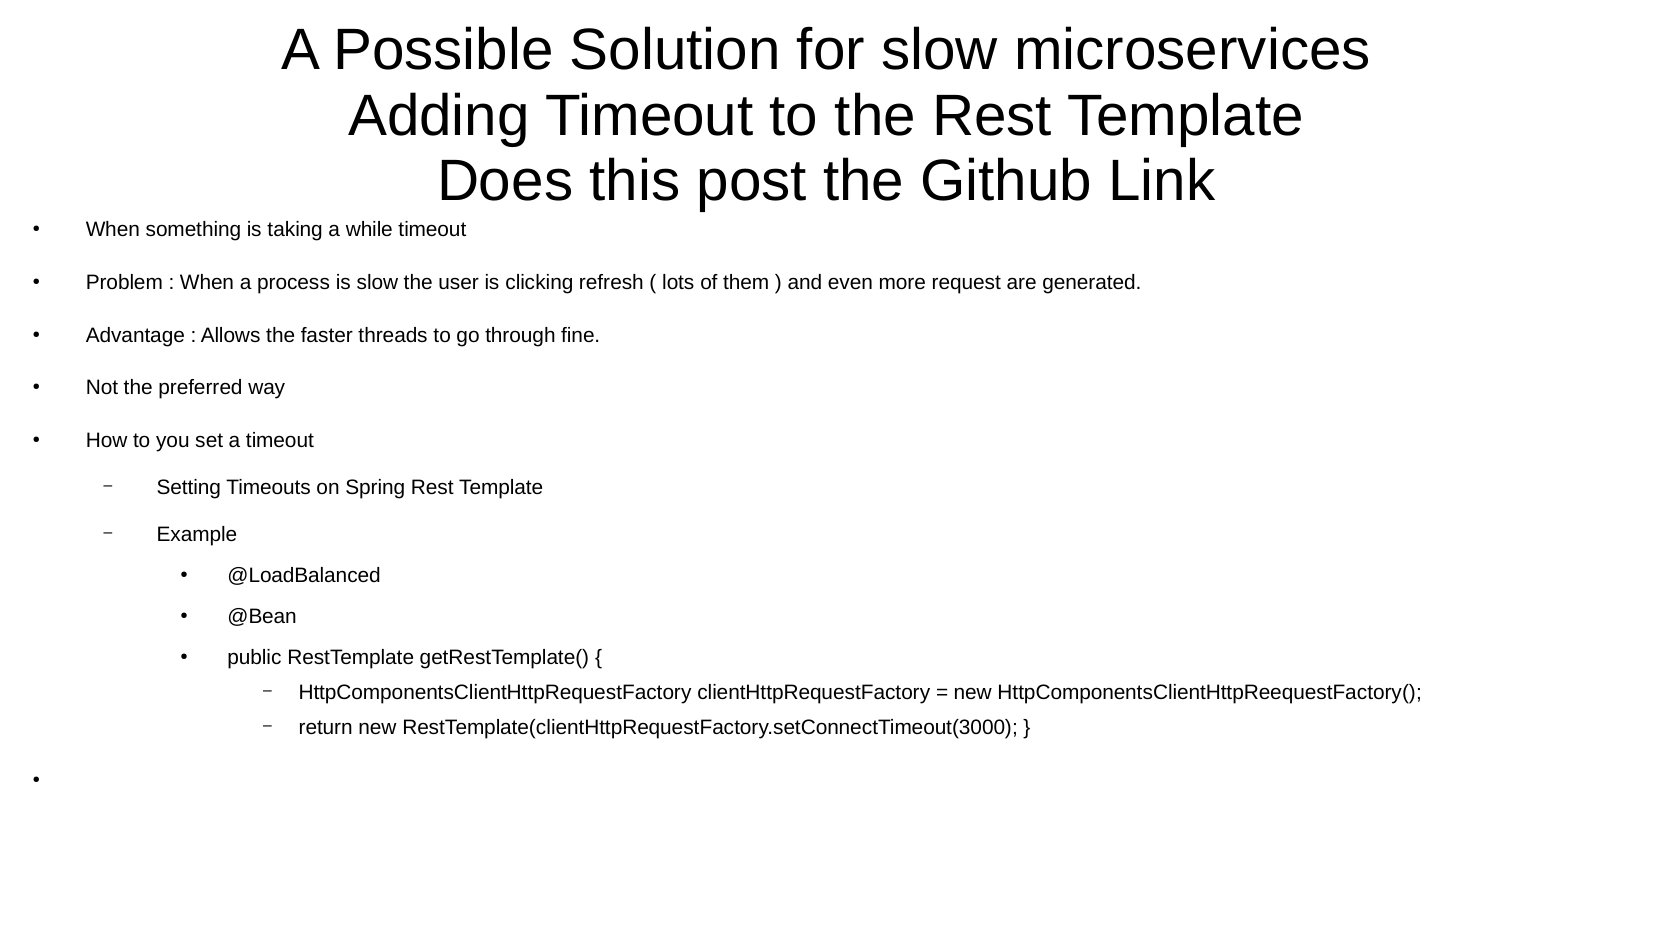

# A Possible Solution for slow microservices Adding Timeout to the Rest Template Does this post the Github Link
When something is taking a while timeout
Problem : When a process is slow the user is clicking refresh ( lots of them ) and even more request are generated.
Advantage : Allows the faster threads to go through fine.
Not the preferred way
How to you set a timeout
Setting Timeouts on Spring Rest Template
Example
@LoadBalanced
@Bean
public RestTemplate getRestTemplate() {
HttpComponentsClientHttpRequestFactory clientHttpRequestFactory = new HttpComponentsClientHttpReequestFactory();
return new RestTemplate(clientHttpRequestFactory.setConnectTimeout(3000); }